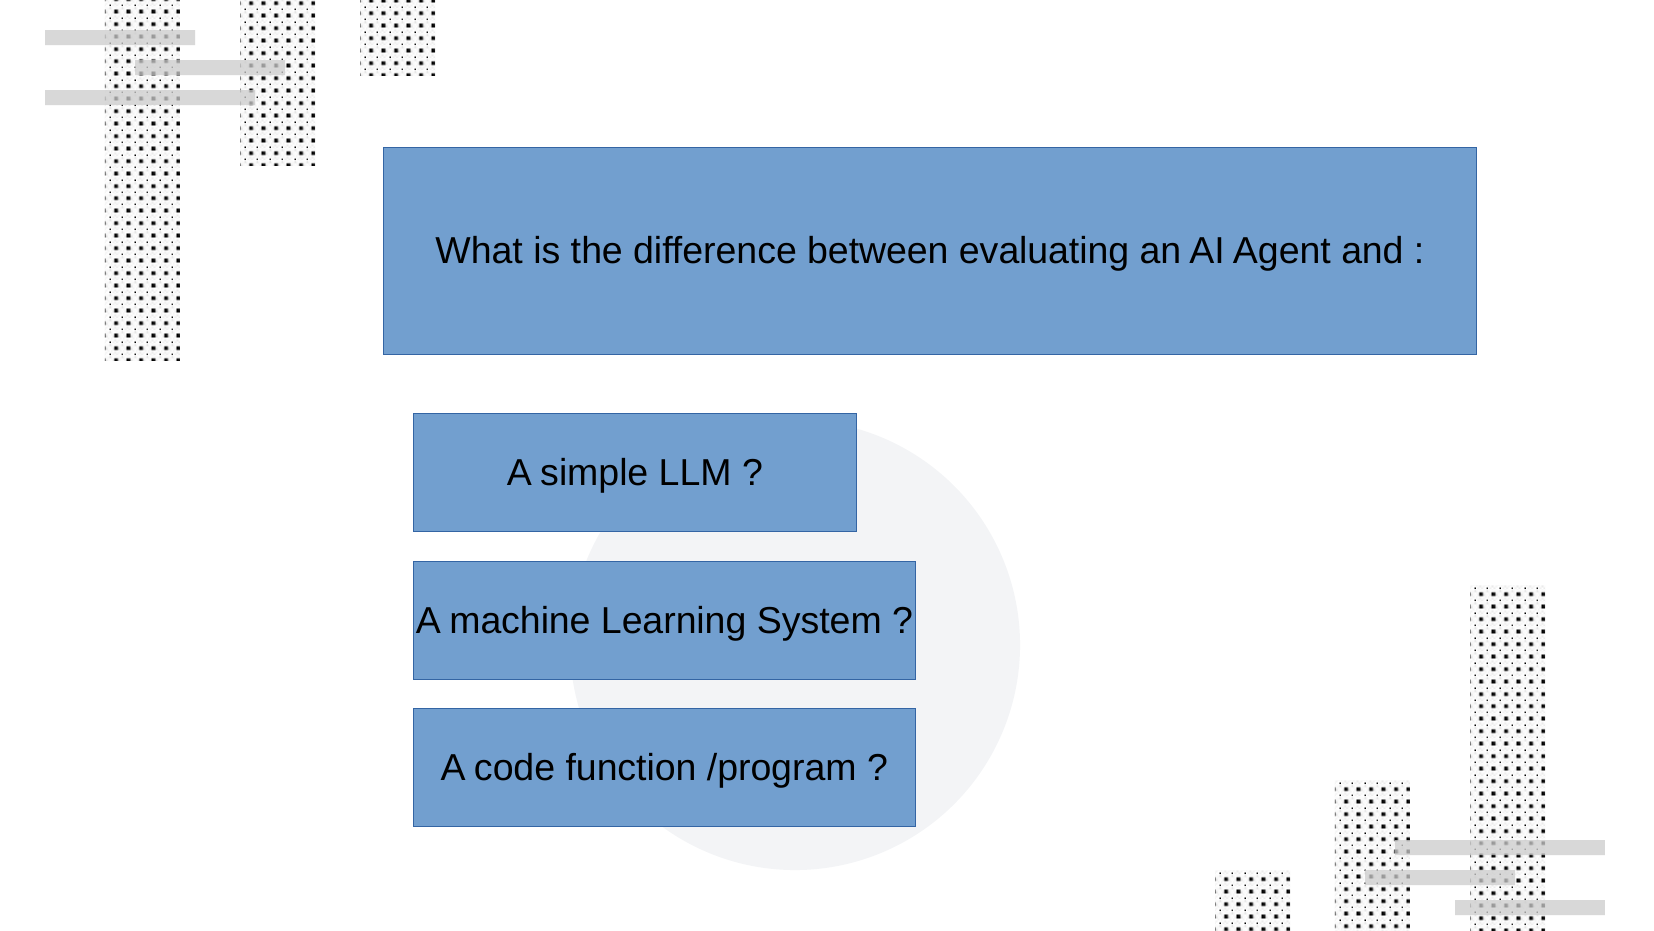

What is the difference between evaluating an AI Agent and :
A simple LLM ?
A machine Learning System ?
A code function /program ?